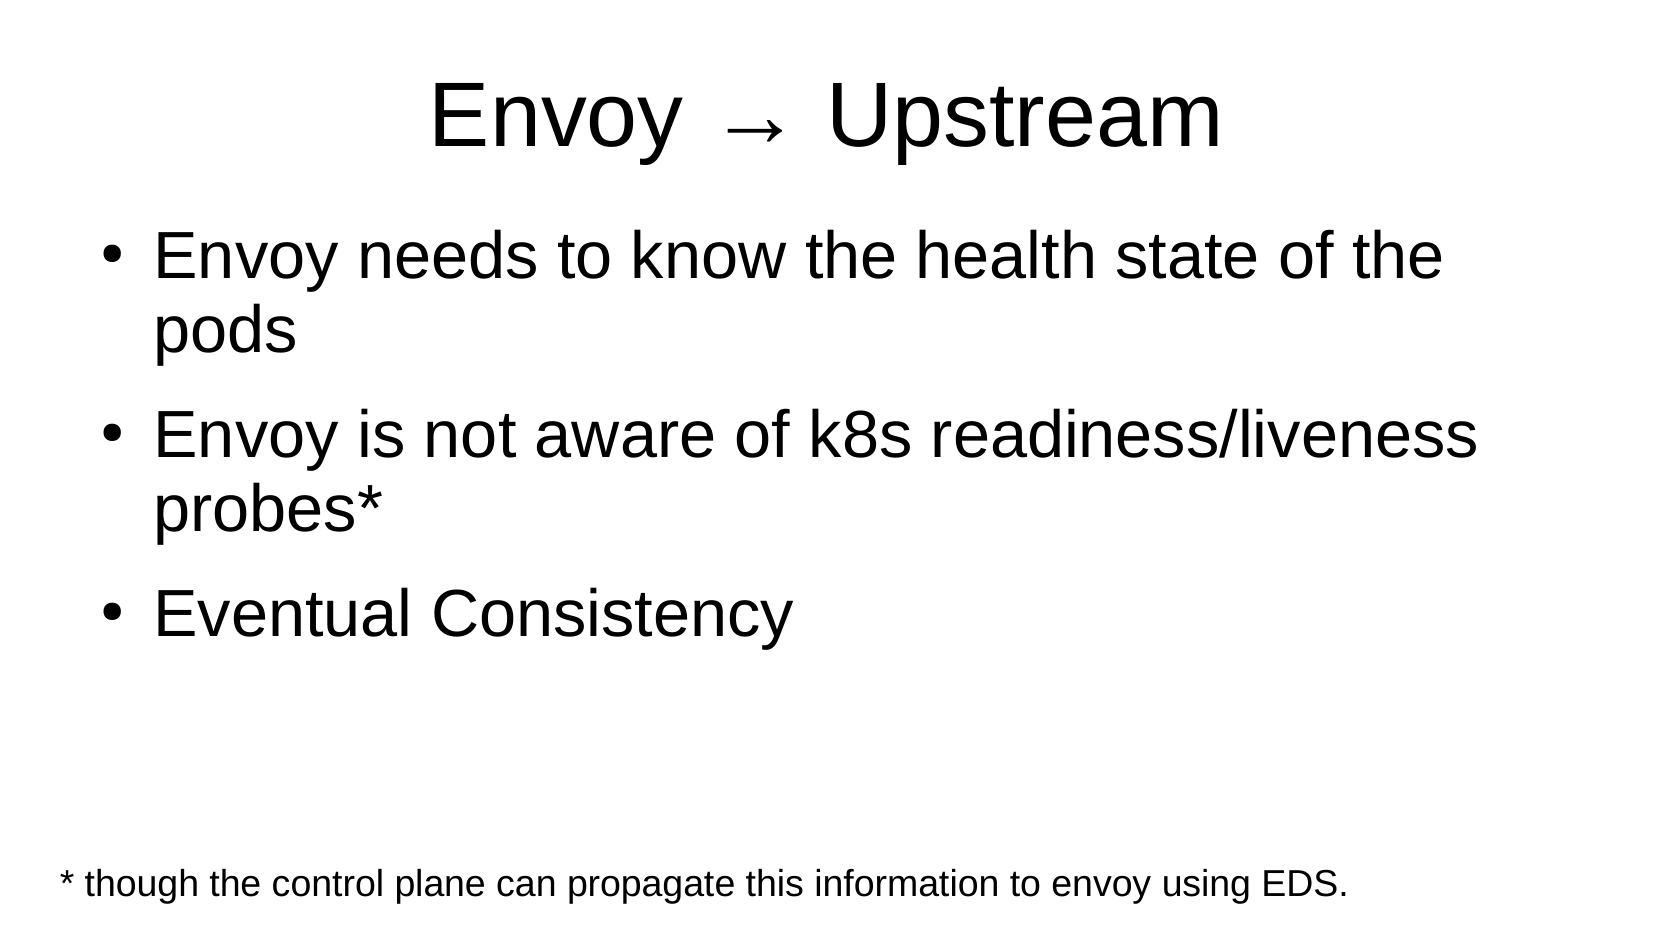

# Envoy → Upstream
Envoy needs to know the health state of the pods
Envoy is not aware of k8s readiness/liveness probes*
Eventual Consistency
* though the control plane can propagate this information to envoy using EDS.